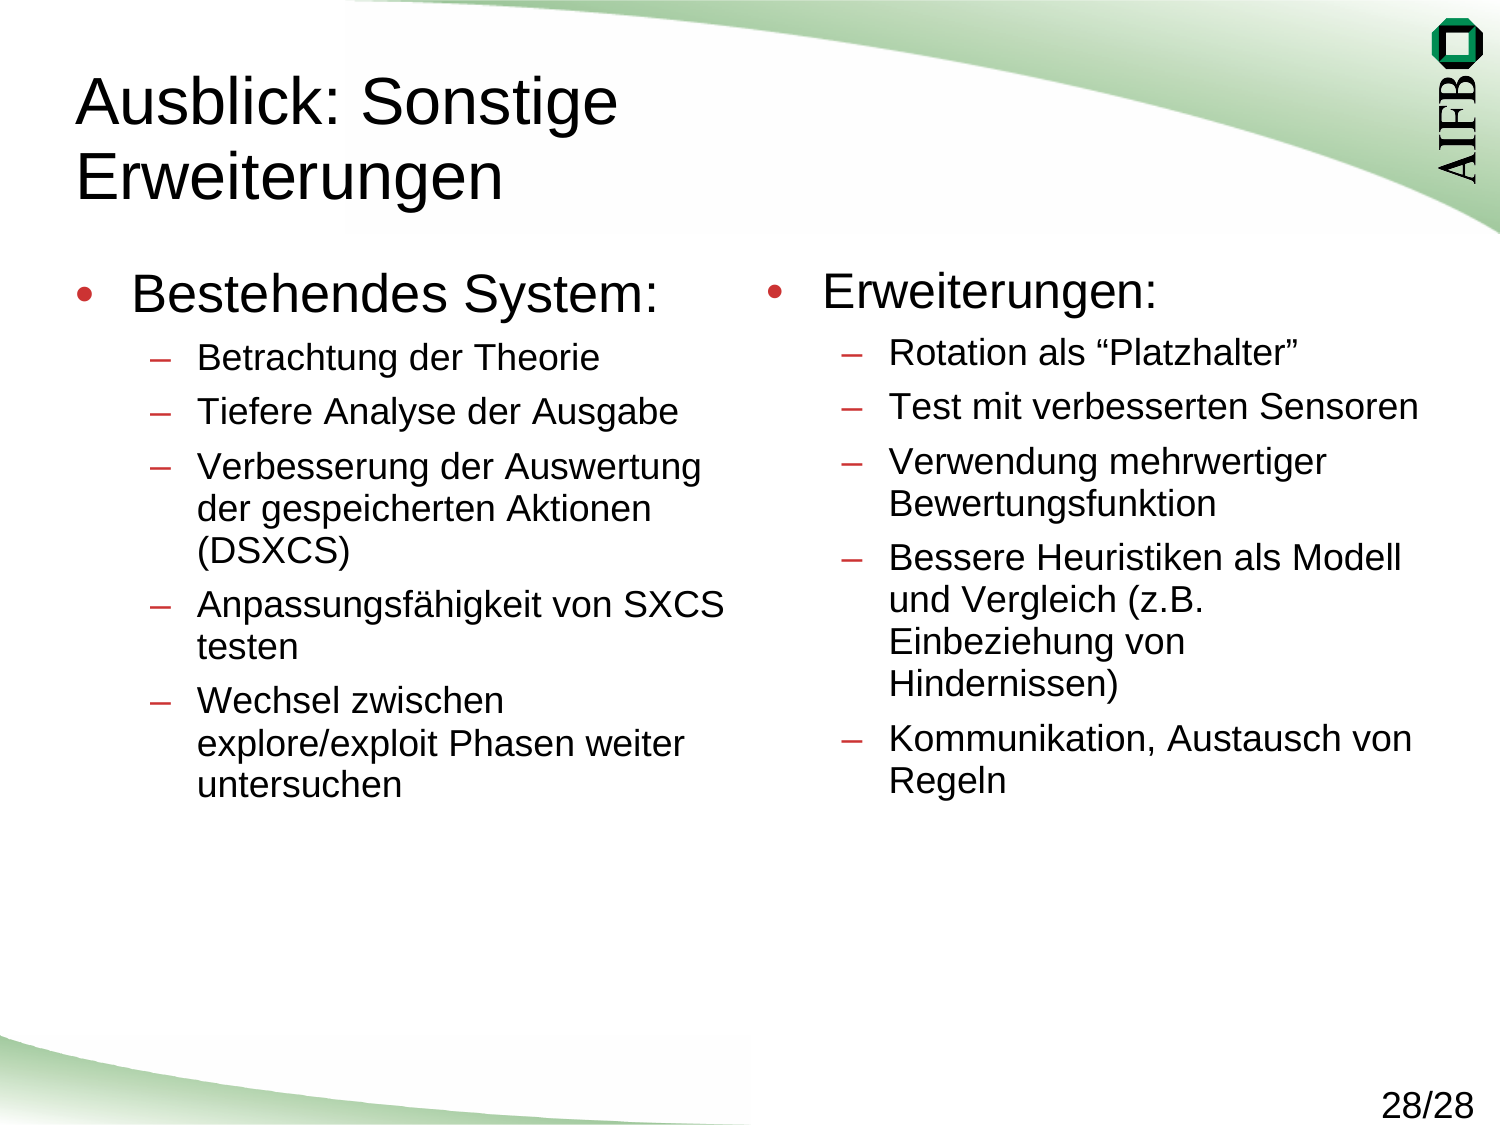

# Ausblick: Sonstige Erweiterungen
Bestehendes System:
Betrachtung der Theorie
Tiefere Analyse der Ausgabe
Verbesserung der Auswertung der gespeicherten Aktionen (DSXCS)
Anpassungsfähigkeit von SXCS testen
Wechsel zwischen explore/exploit Phasen weiter untersuchen
Erweiterungen:
Rotation als “Platzhalter”
Test mit verbesserten Sensoren
Verwendung mehrwertiger Bewertungsfunktion
Bessere Heuristiken als Modell und Vergleich (z.B. Einbeziehung von Hindernissen)
Kommunikation, Austausch von Regeln
28